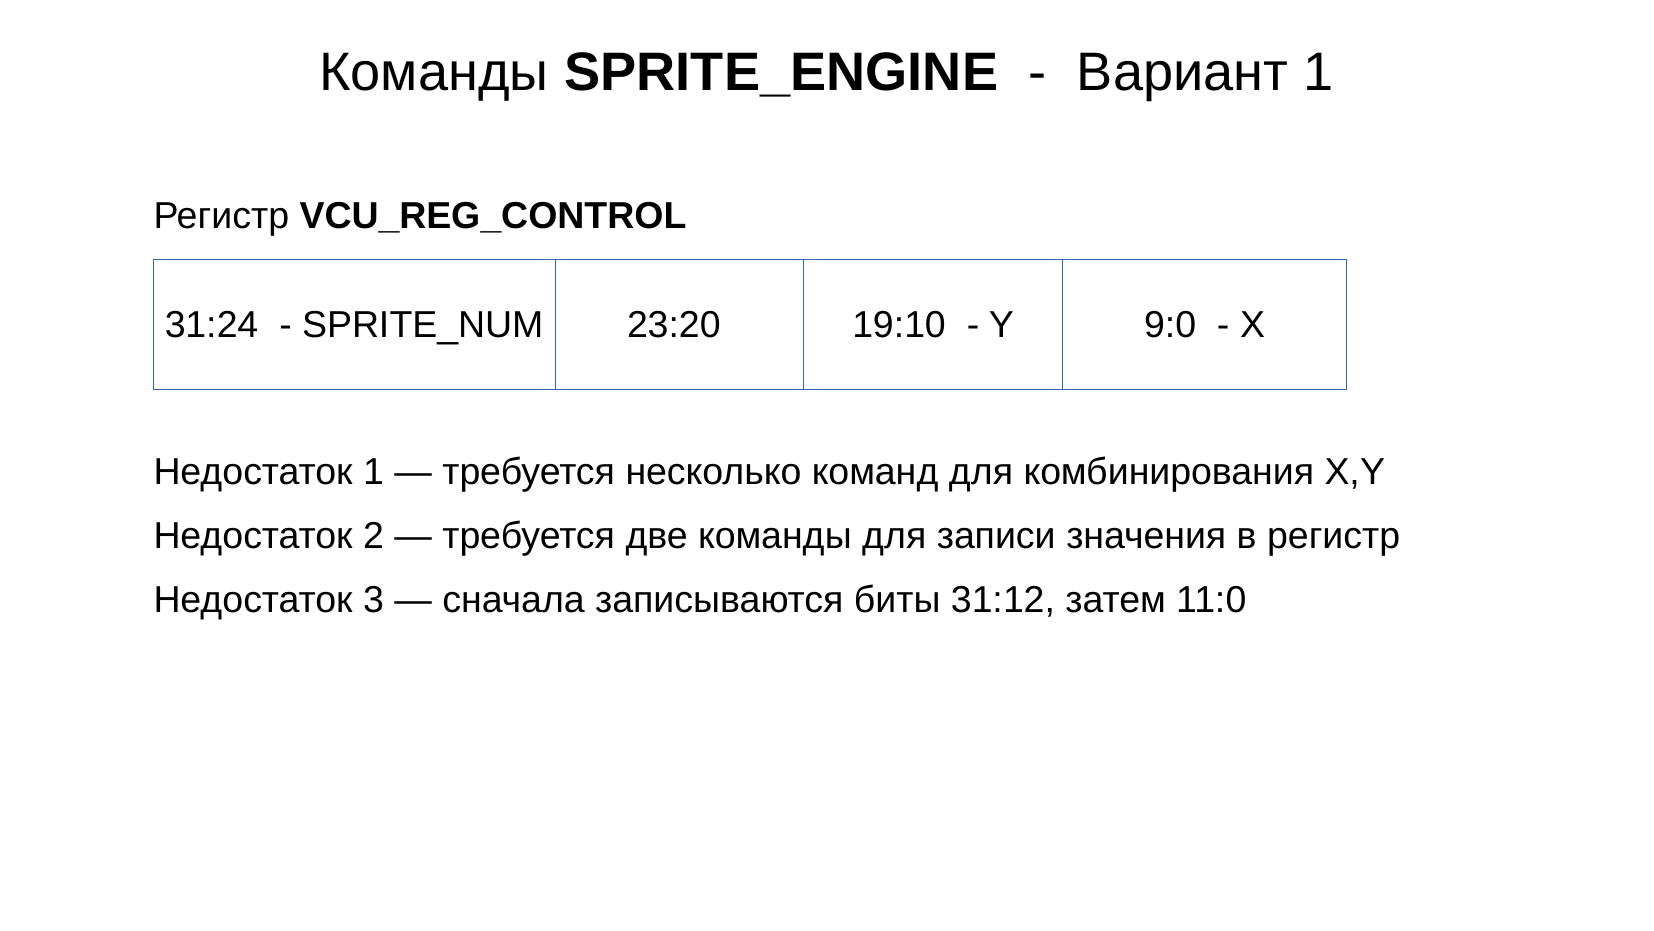

# Команды SPRITE_ENGINE - Вариант 1
Регистр VCU_REG_CONTROL
Недостаток 1 — требуется несколько команд для комбинирования X,Y
Недостаток 2 — требуется две команды для записи значения в регистр
Недостаток 3 — сначала записываются биты 31:12, затем 11:0
31:24 - SPRITE_NUM
23:20
19:10 - Y
9:0 - X